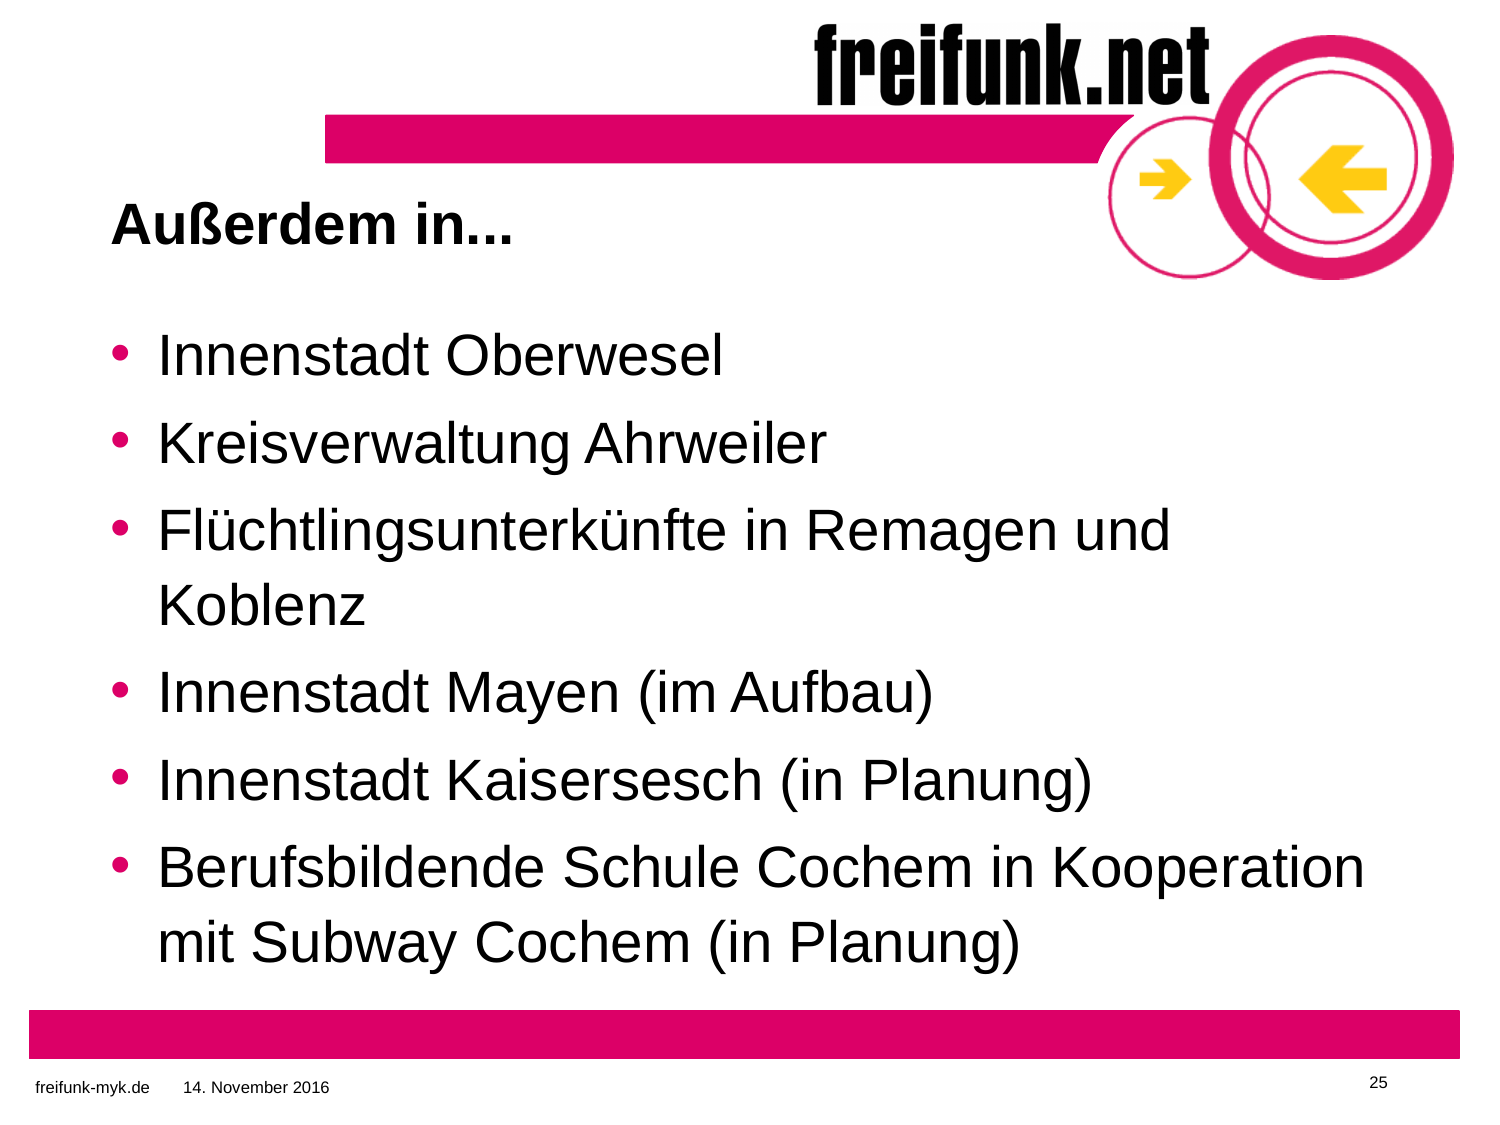

# Außerdem in...
Innenstadt Oberwesel
Kreisverwaltung Ahrweiler
Flüchtlingsunterkünfte in Remagen und Koblenz
Innenstadt Mayen (im Aufbau)
Innenstadt Kaisersesch (in Planung)
Berufsbildende Schule Cochem in Kooperation mit Subway Cochem (in Planung)
25
freifunk-myk.de